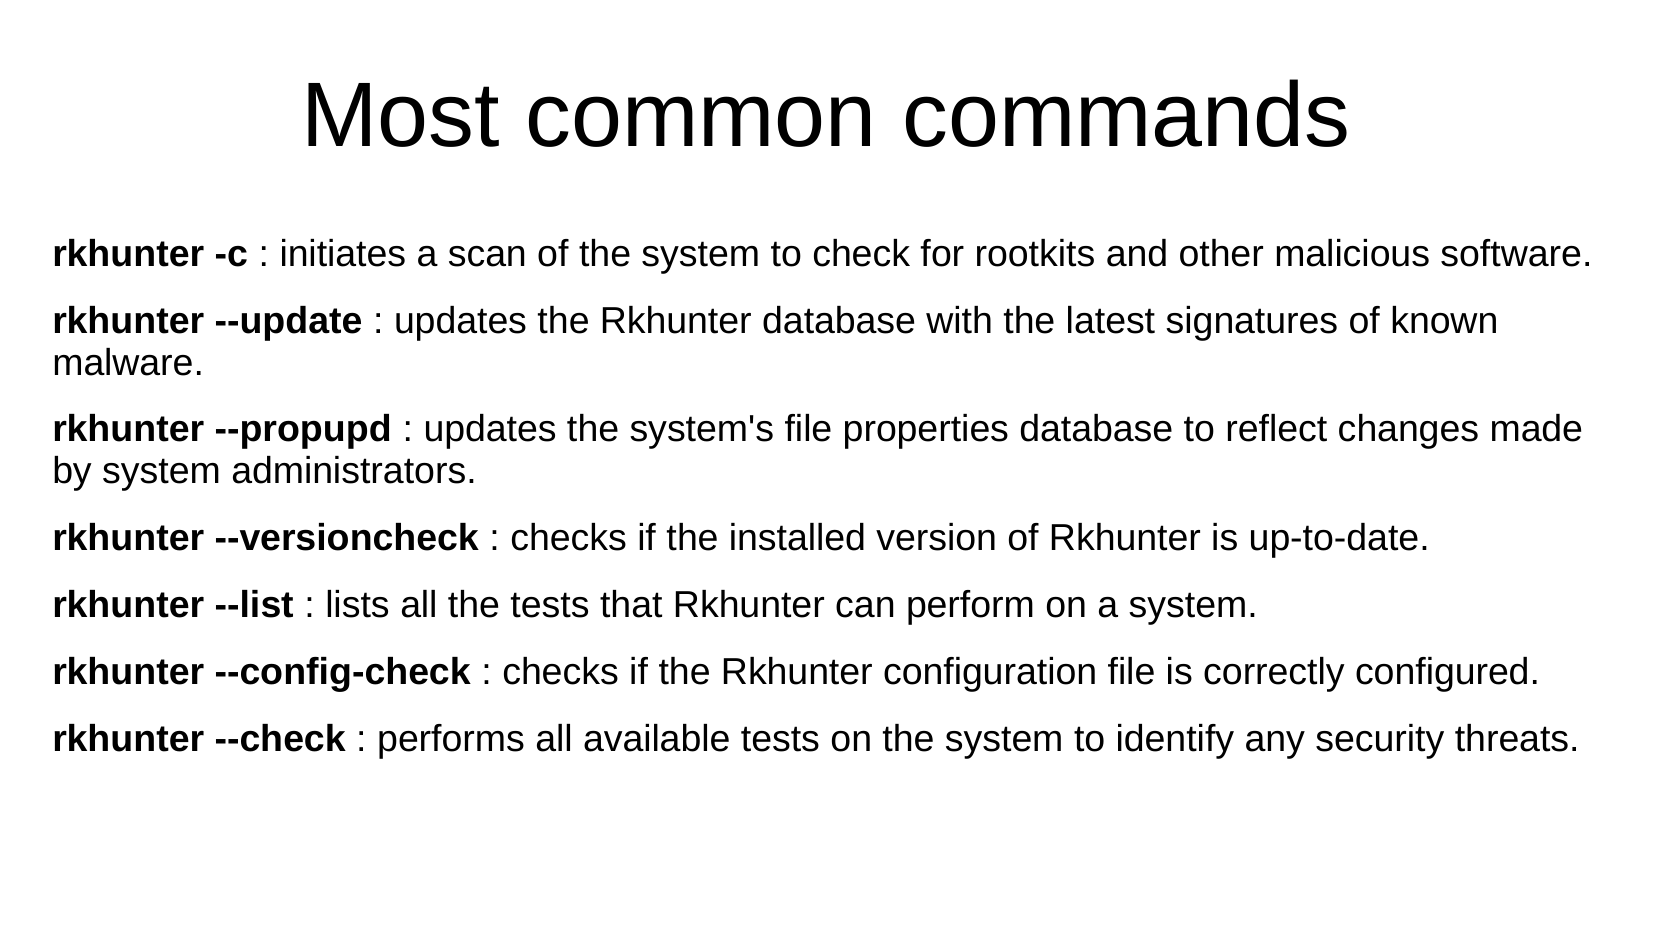

# Most common commands
rkhunter -c : initiates a scan of the system to check for rootkits and other malicious software.
rkhunter --update : updates the Rkhunter database with the latest signatures of known malware.
rkhunter --propupd : updates the system's file properties database to reflect changes made by system administrators.
rkhunter --versioncheck : checks if the installed version of Rkhunter is up-to-date.
rkhunter --list : lists all the tests that Rkhunter can perform on a system.
rkhunter --config-check : checks if the Rkhunter configuration file is correctly configured.
rkhunter --check : performs all available tests on the system to identify any security threats.